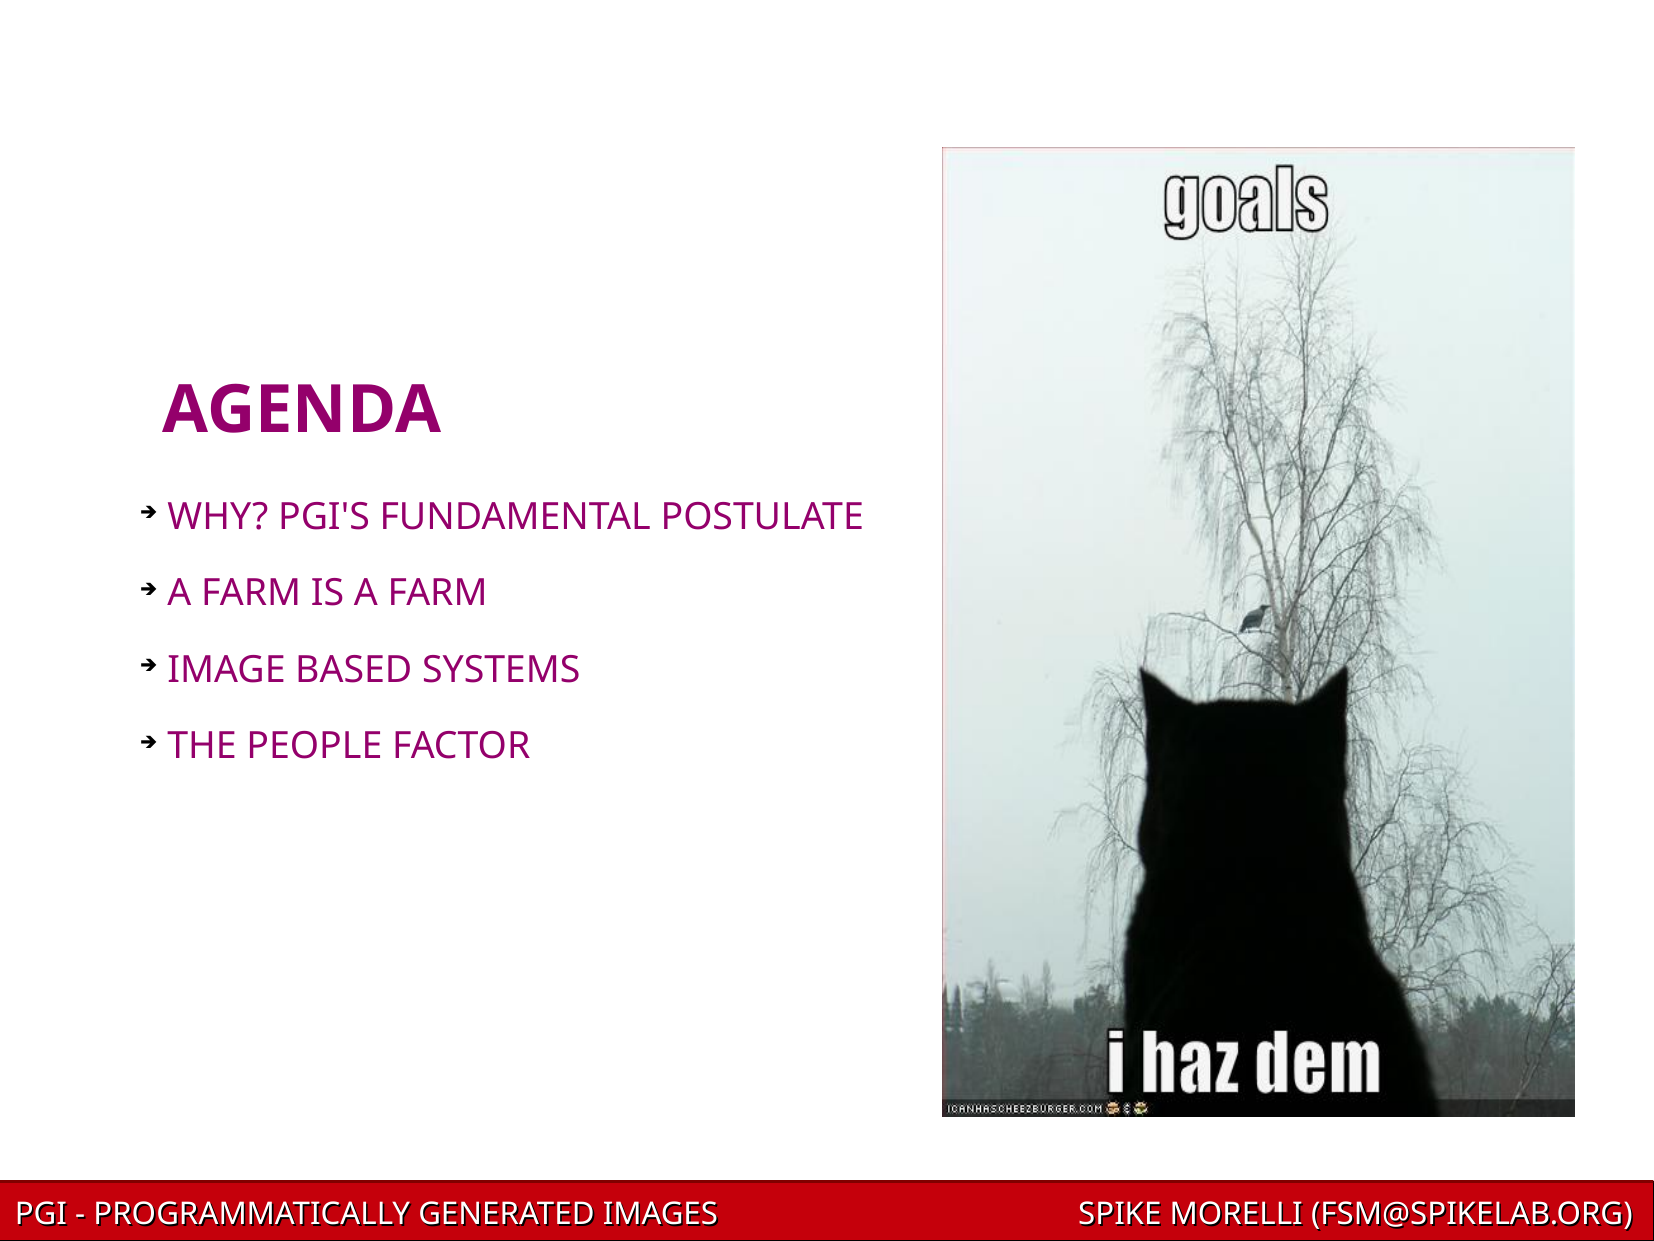

AGENDA
 WHY? PGI'S FUNDAMENTAL POSTULATE
 A FARM IS A FARM
 IMAGE BASED SYSTEMS
 THE PEOPLE FACTOR
PGI - PROGRAMMATICALLY GENERATED IMAGES
SPIKE MORELLI (FSM@SPIKELAB.ORG)